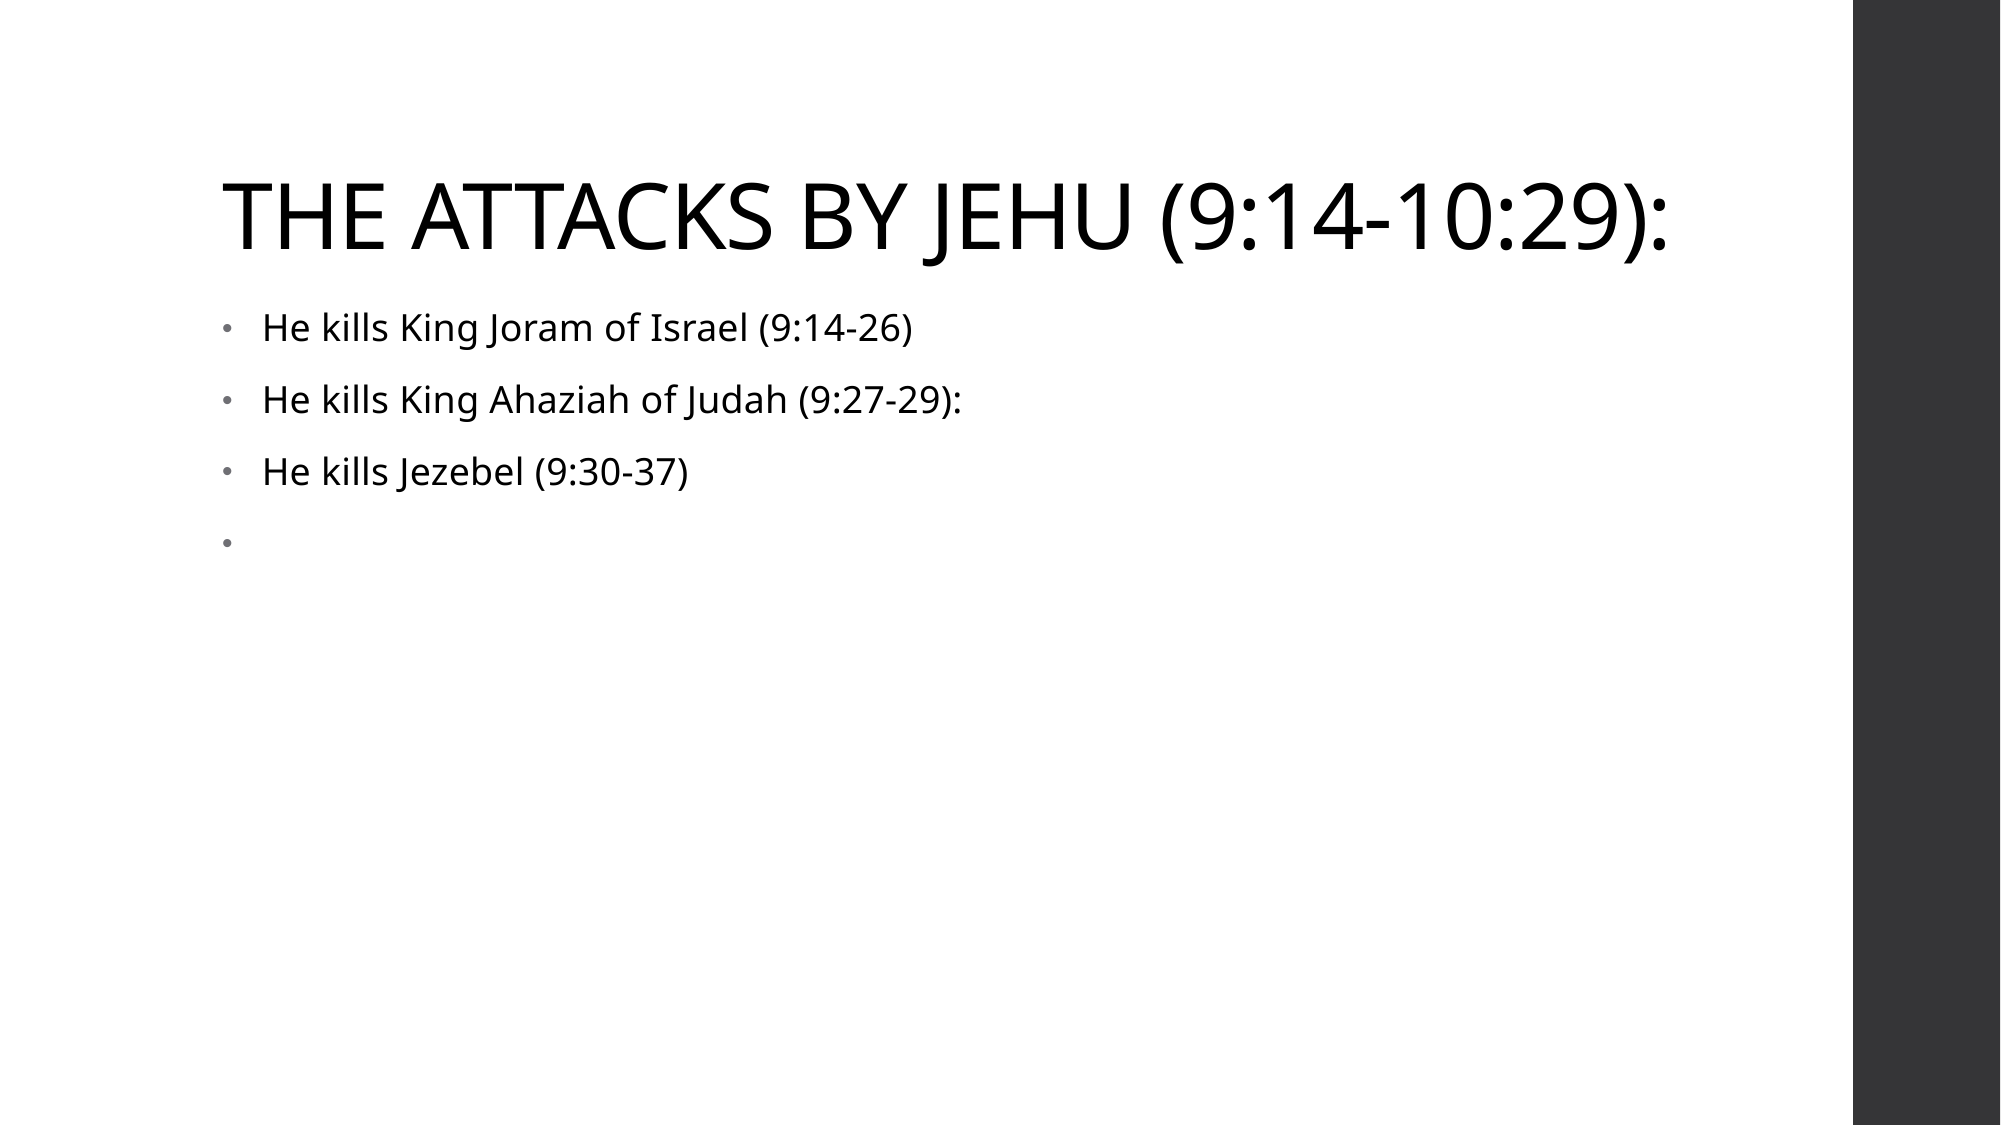

# THE ATTACKS BY JEHU (9:14-10:29):
 He kills King Joram of Israel (9:14-26)
 He kills King Ahaziah of Judah (9:27-29):
 He kills Jezebel (9:30-37)